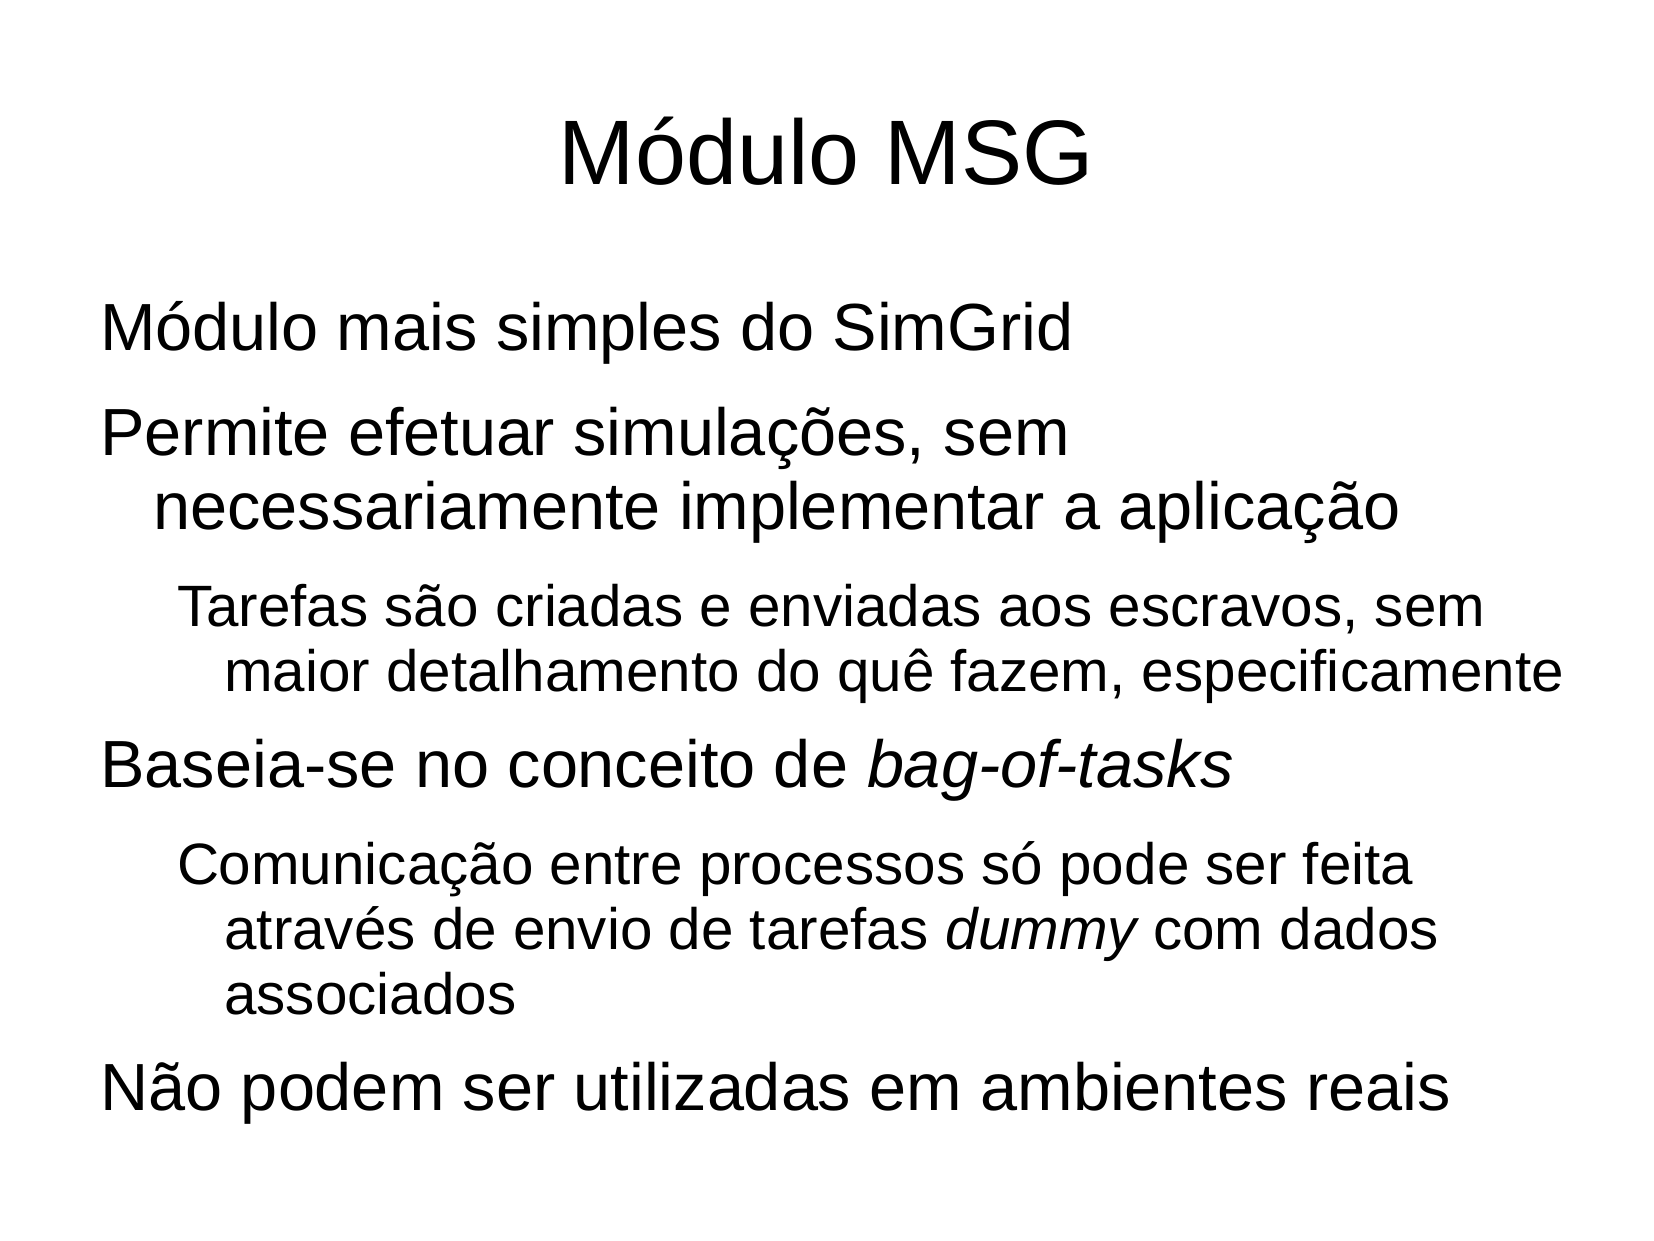

# Módulo MSG
Módulo mais simples do SimGrid
Permite efetuar simulações, sem necessariamente implementar a aplicação
Tarefas são criadas e enviadas aos escravos, sem maior detalhamento do quê fazem, especificamente
Baseia-se no conceito de bag-of-tasks
Comunicação entre processos só pode ser feita através de envio de tarefas dummy com dados associados
Não podem ser utilizadas em ambientes reais